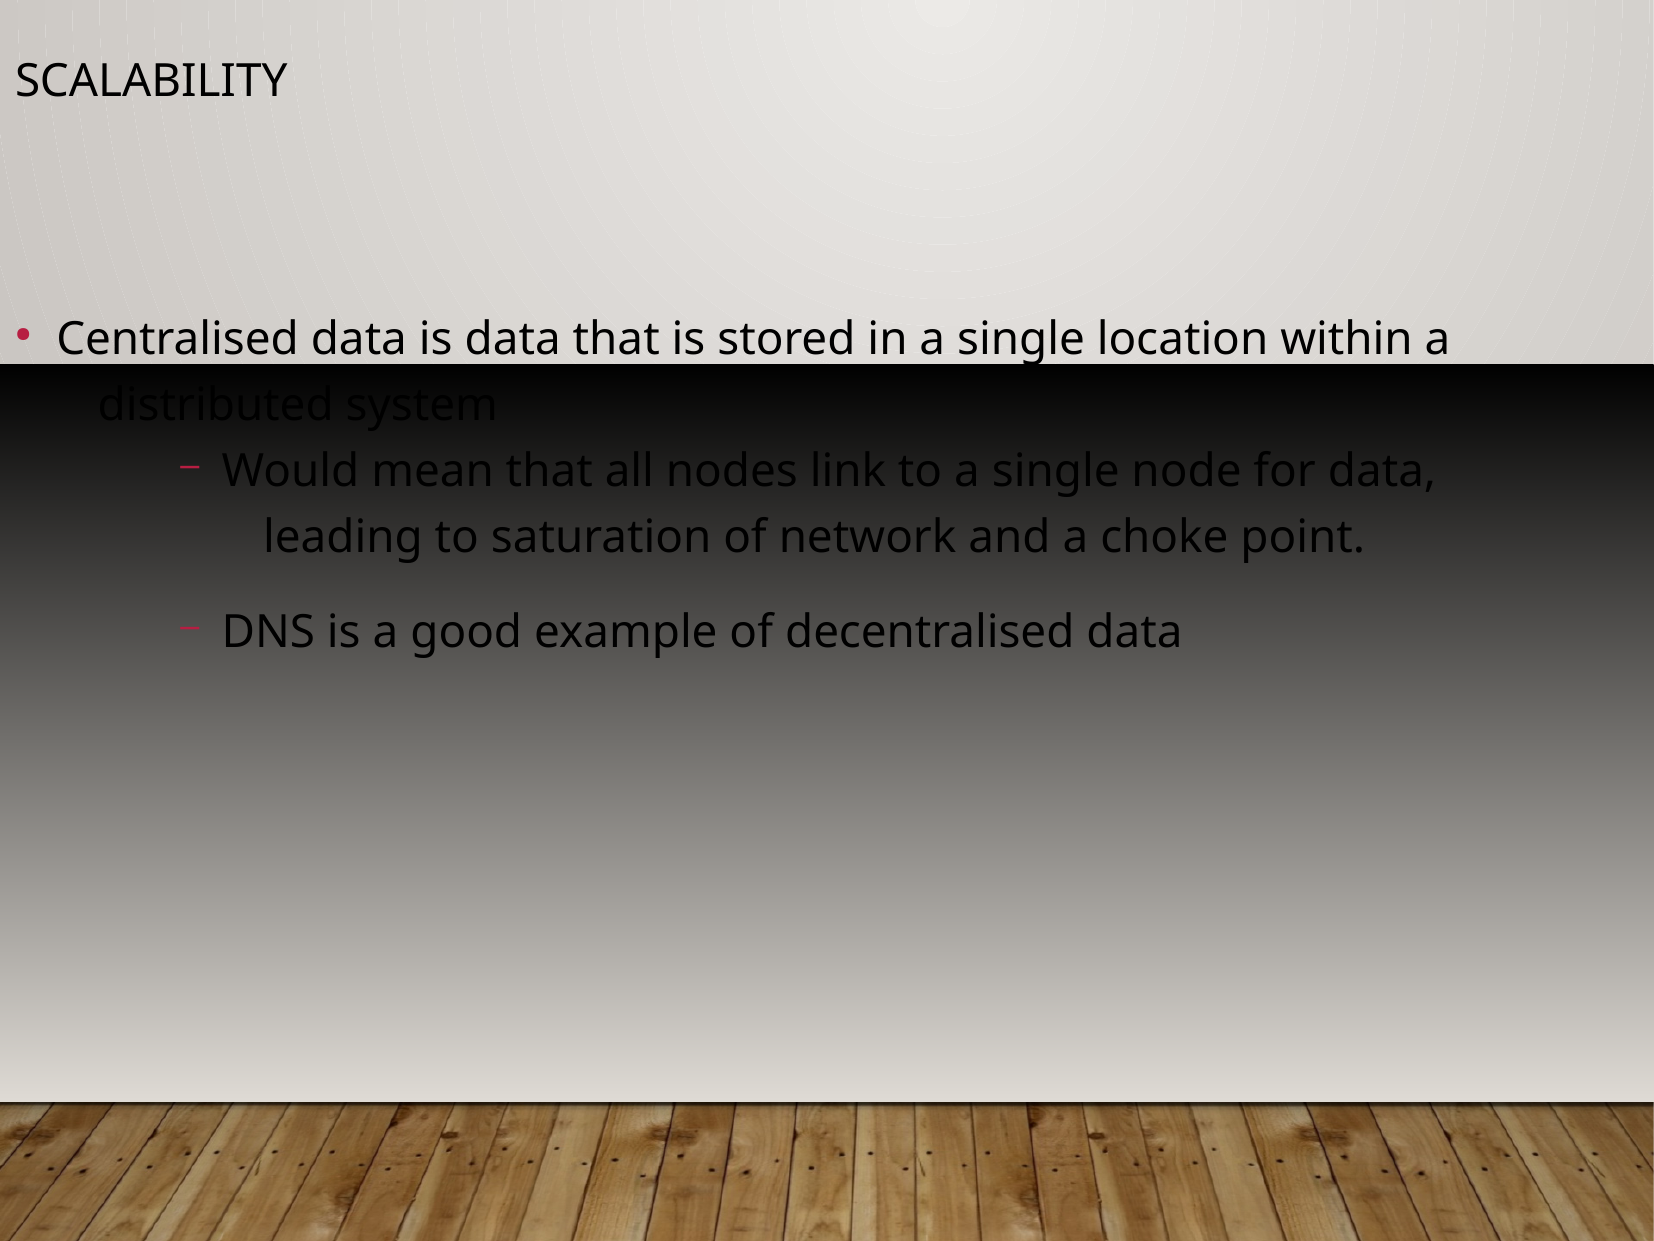

# Scalability
Centralised data is data that is stored in a single location within a distributed system
Would mean that all nodes link to a single node for data, leading to saturation of network and a choke point.
DNS is a good example of decentralised data